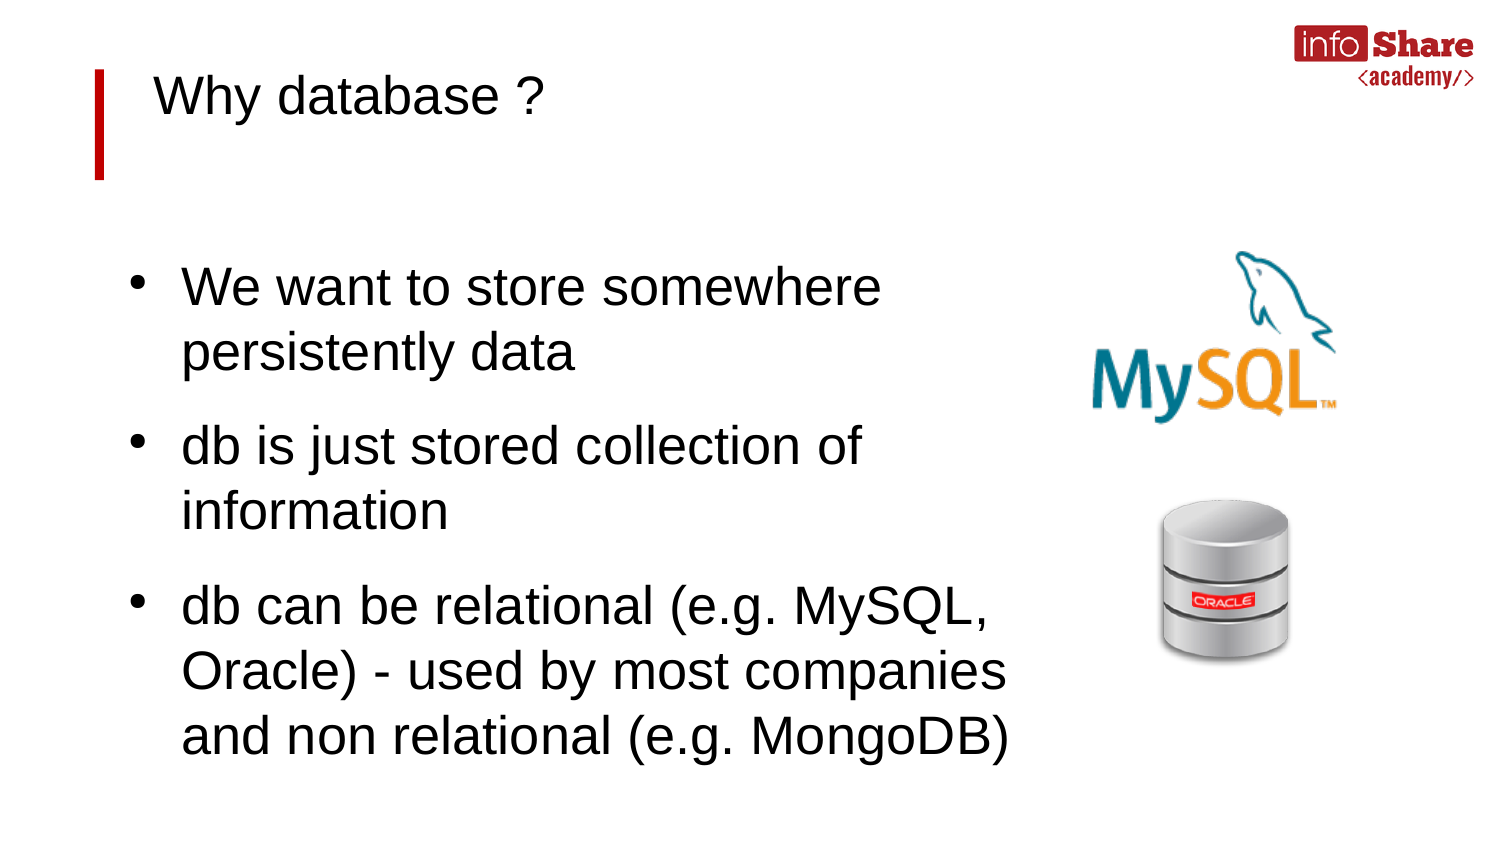

# Why database ?
We want to store somewhere persistently data
db is just stored collection of information
db can be relational (e.g. MySQL, Oracle) - used by most companies and non relational (e.g. MongoDB)